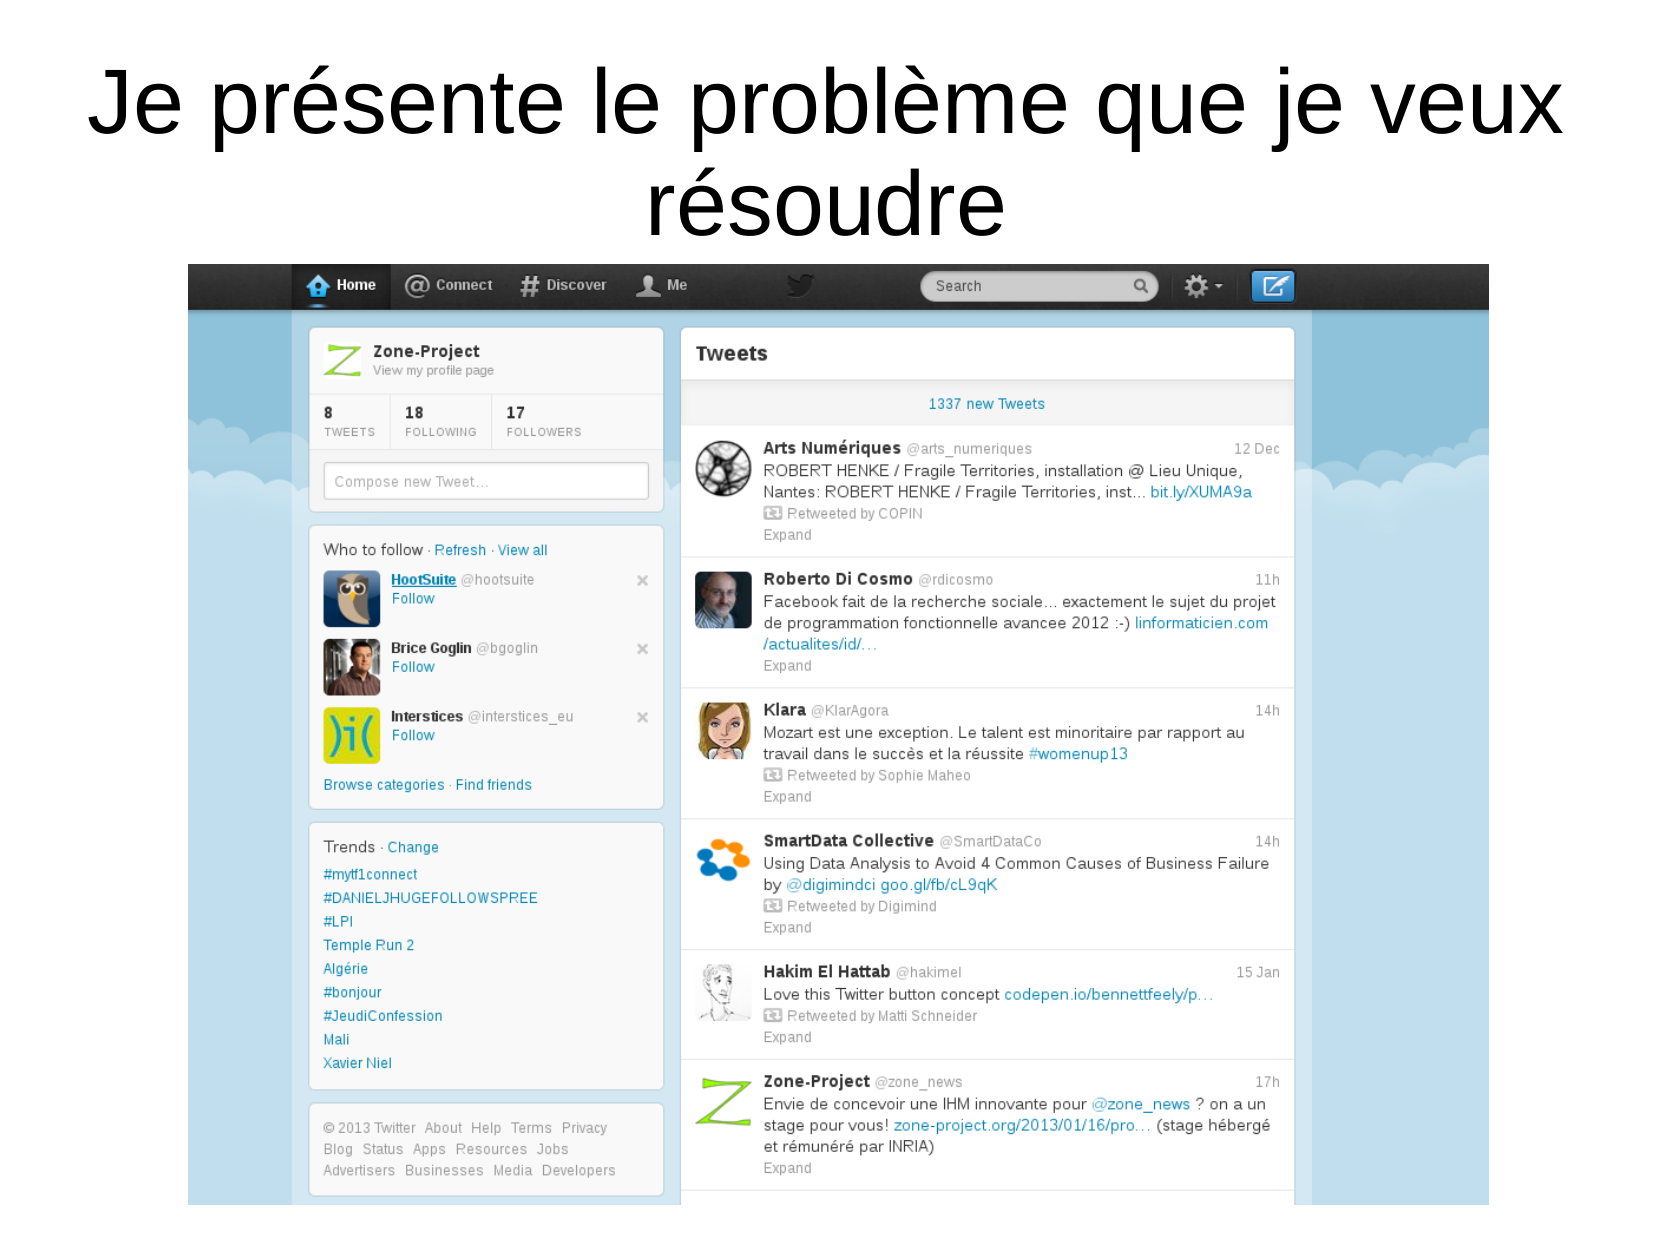

# Je présente le problème que je veux résoudre